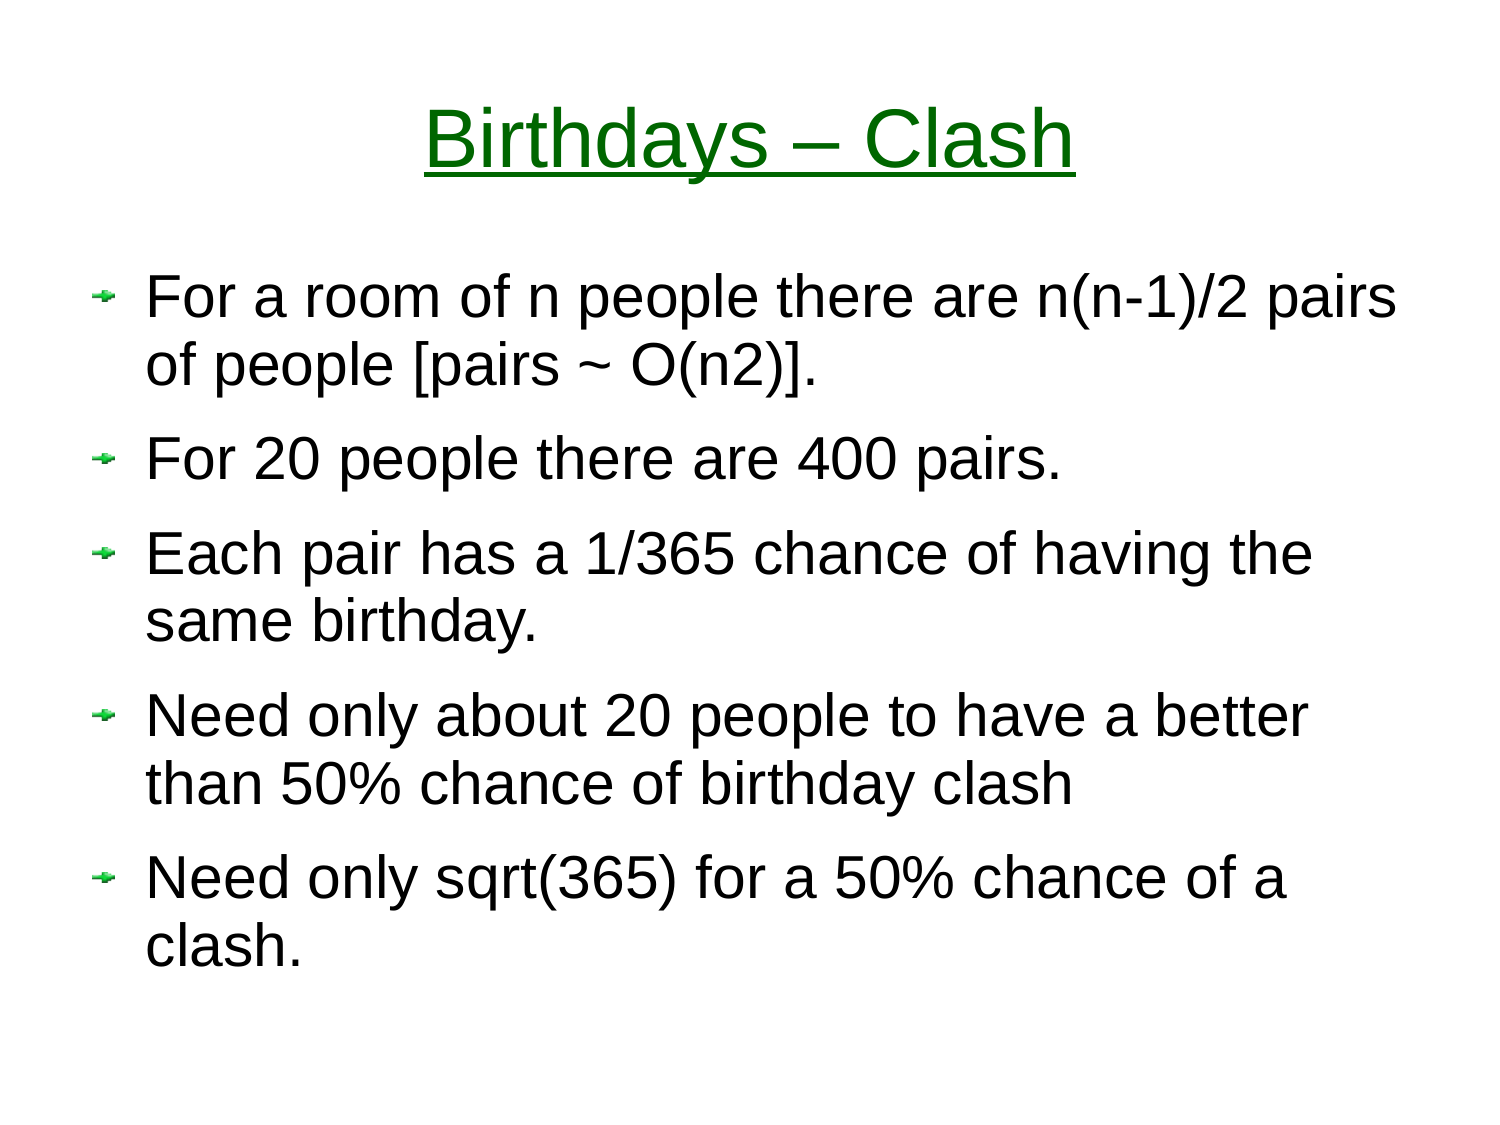

# Birthdays – Clash
For a room of n people there are n(n-1)/2 pairs of people [pairs ~ O(n2)].
For 20 people there are 400 pairs.
Each pair has a 1/365 chance of having the same birthday.
Need only about 20 people to have a better than 50% chance of birthday clash
Need only sqrt(365) for a 50% chance of a clash.